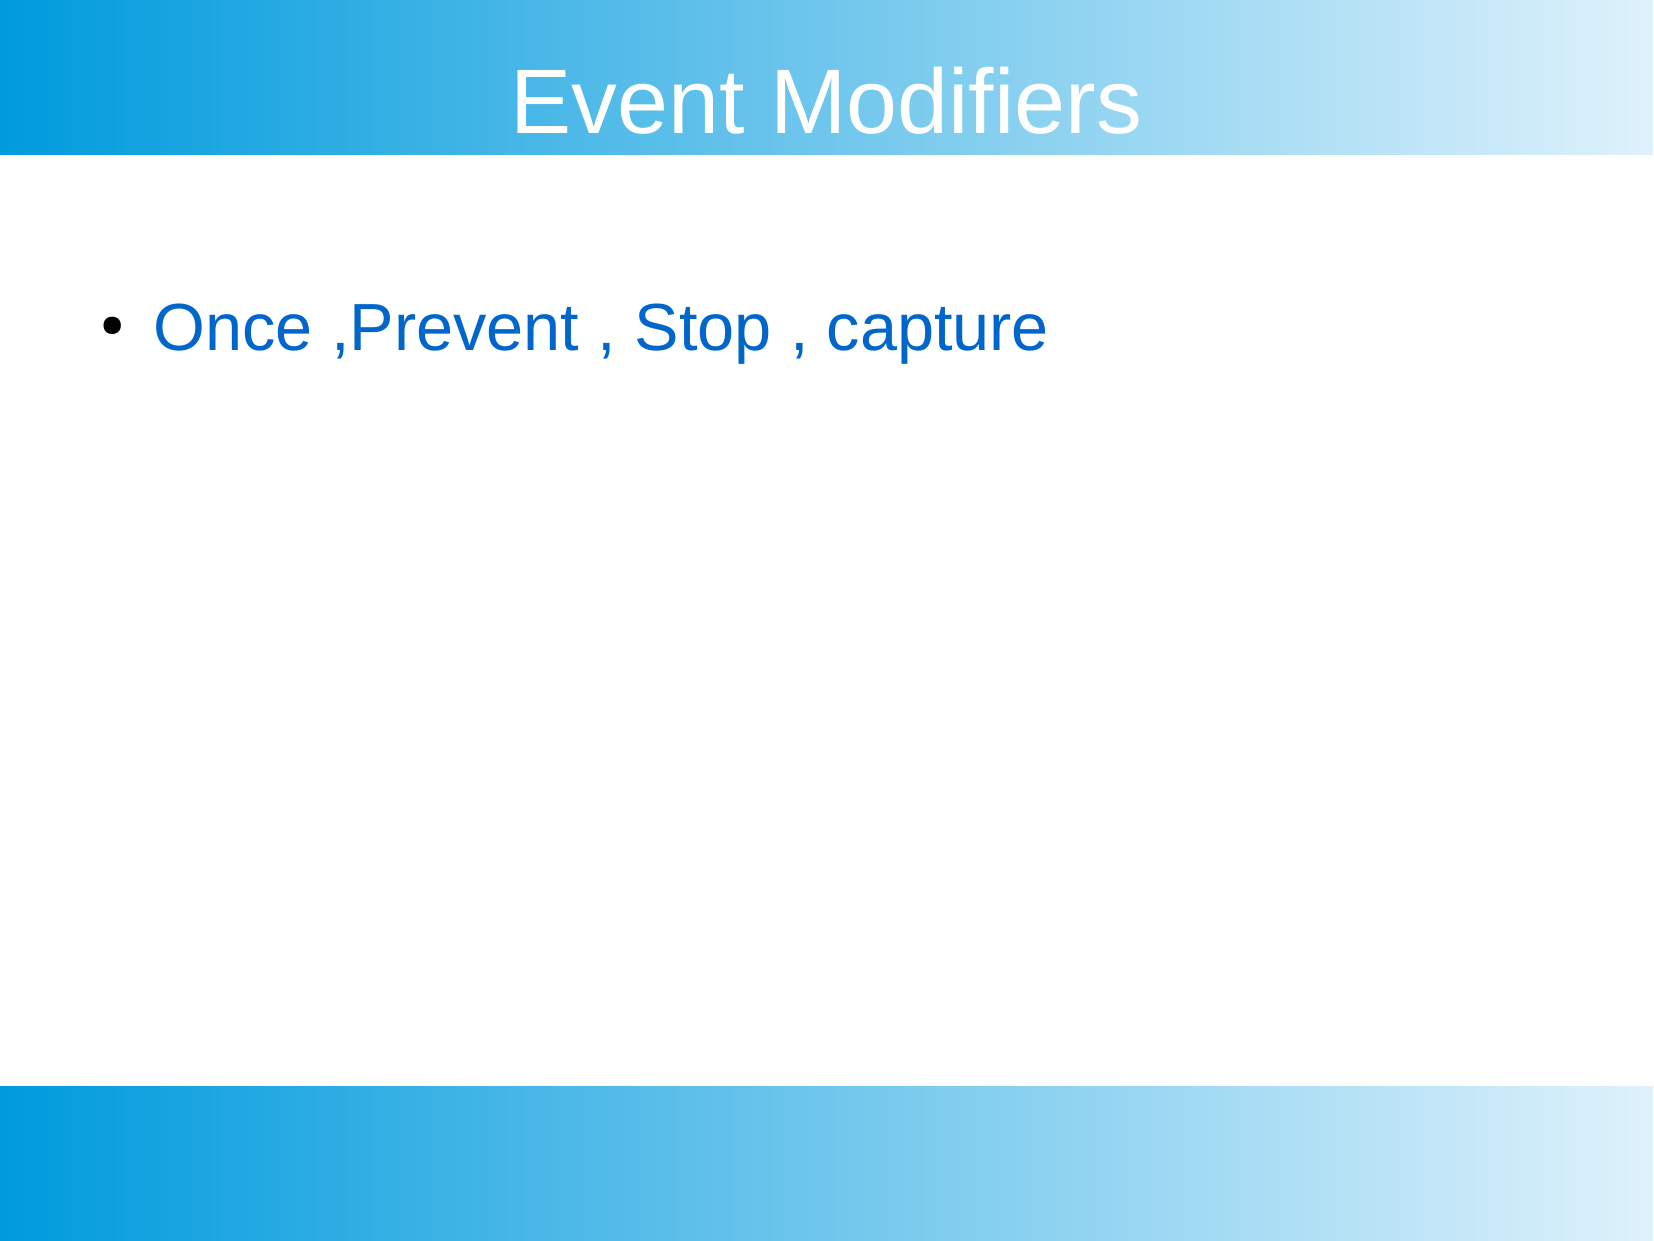

# Event Modifiers
Once ,Prevent , Stop , capture